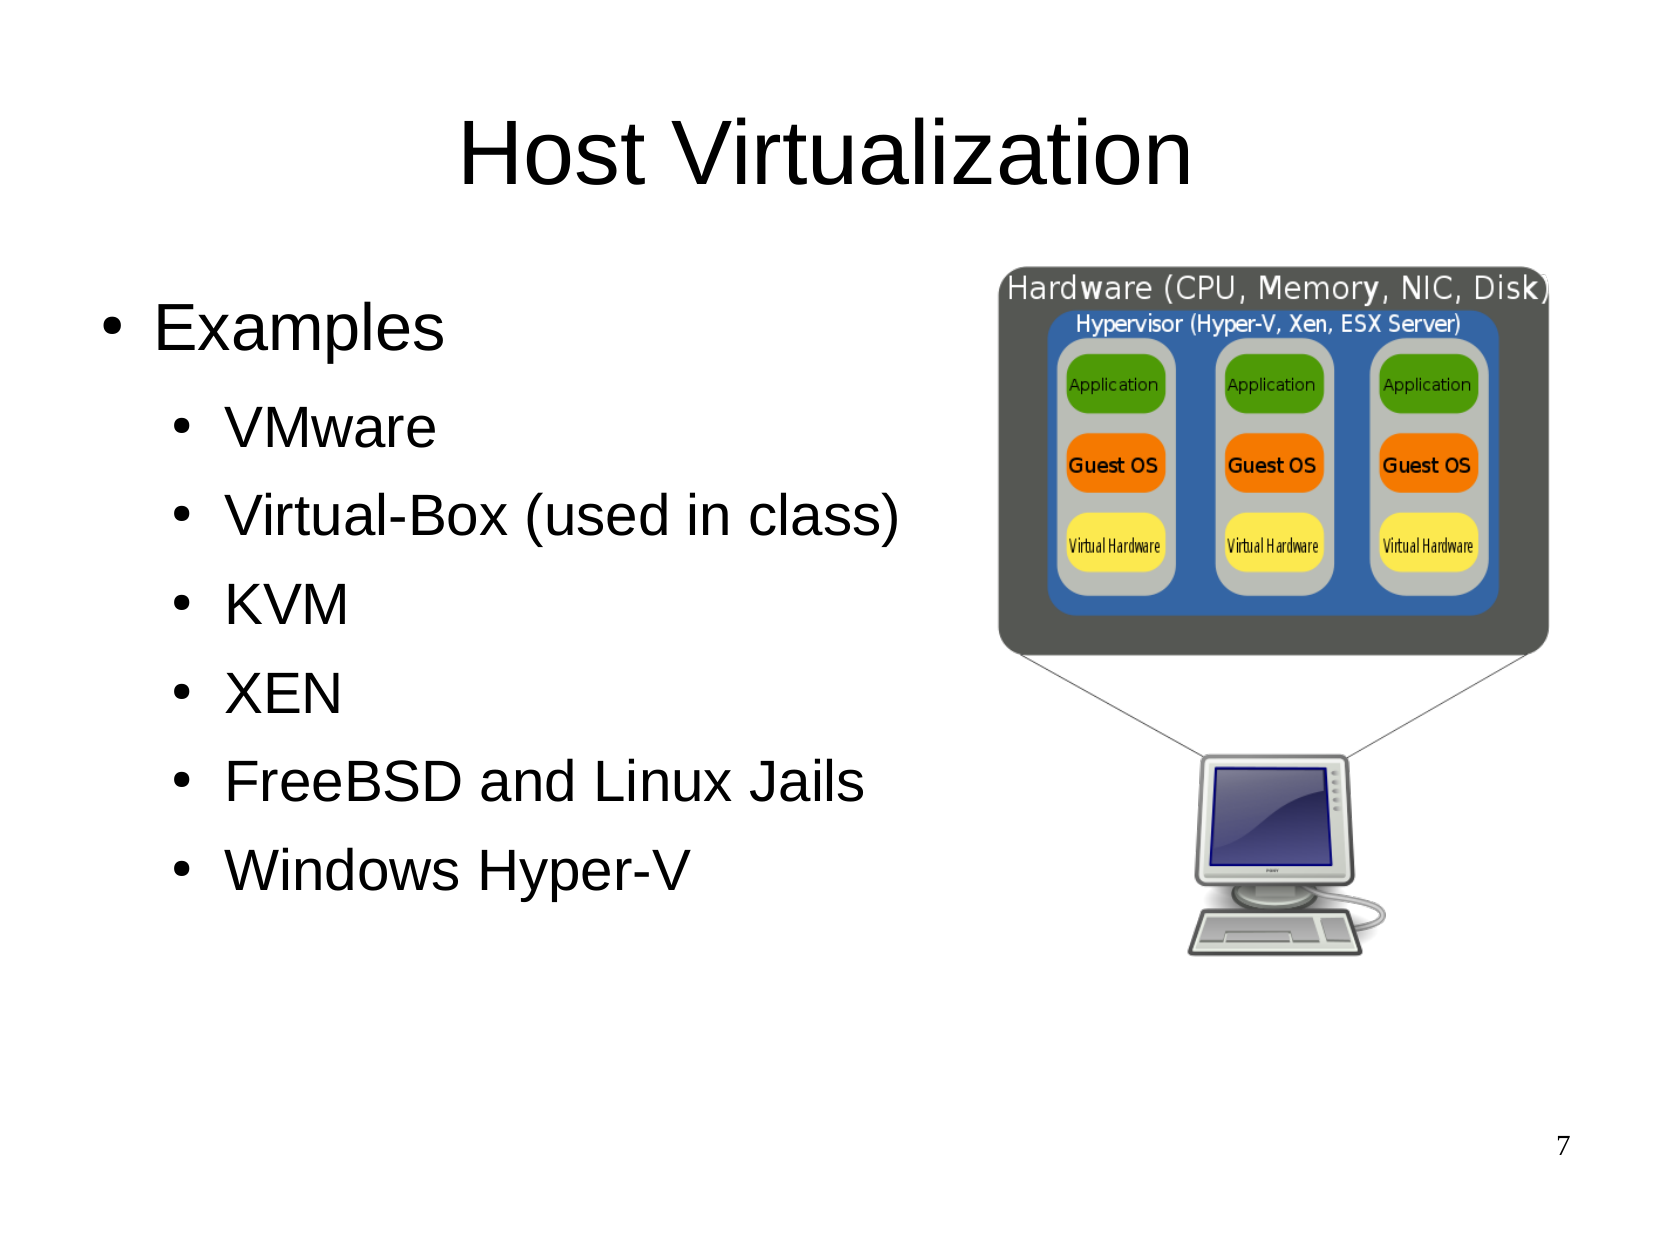

# Host Virtualization
Examples
VMware
Virtual-Box (used in class)
KVM
XEN
FreeBSD and Linux Jails
Windows Hyper-V
7